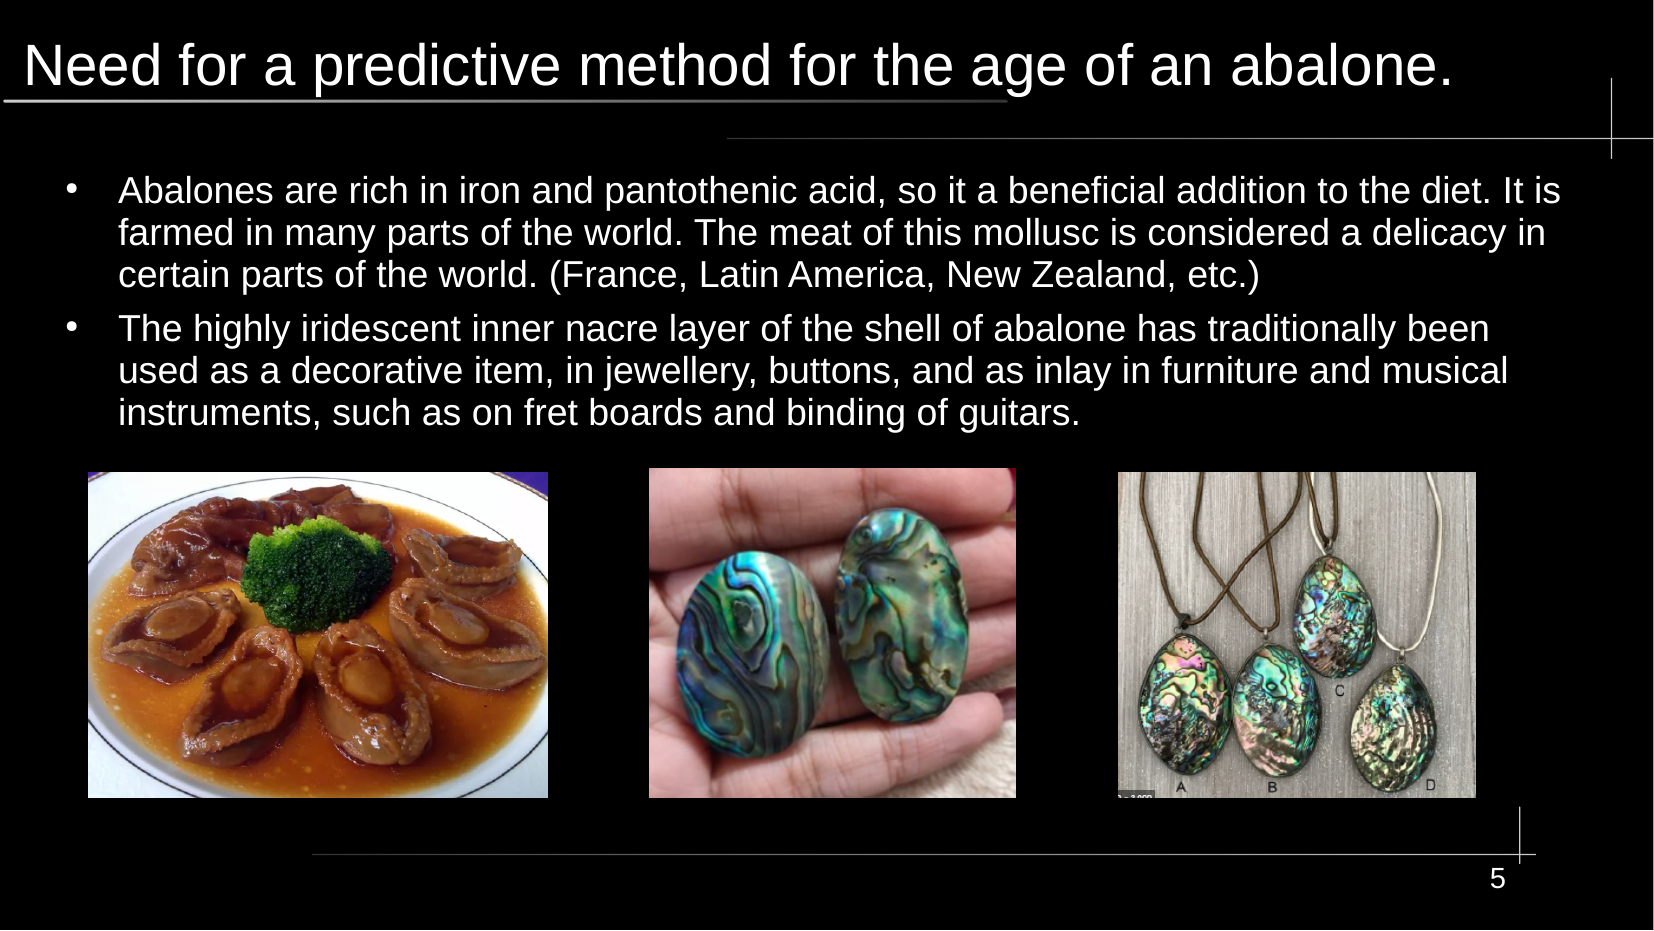

# Need for a predictive method for the age of an abalone.
Abalones are rich in iron and pantothenic acid, so it a beneficial addition to the diet. It is farmed in many parts of the world. The meat of this mollusc is considered a delicacy in certain parts of the world. (France, Latin America, New Zealand, etc.)
The highly iridescent inner nacre layer of the shell of abalone has traditionally been used as a decorative item, in jewellery, buttons, and as inlay in furniture and musical instruments, such as on fret boards and binding of guitars.
5